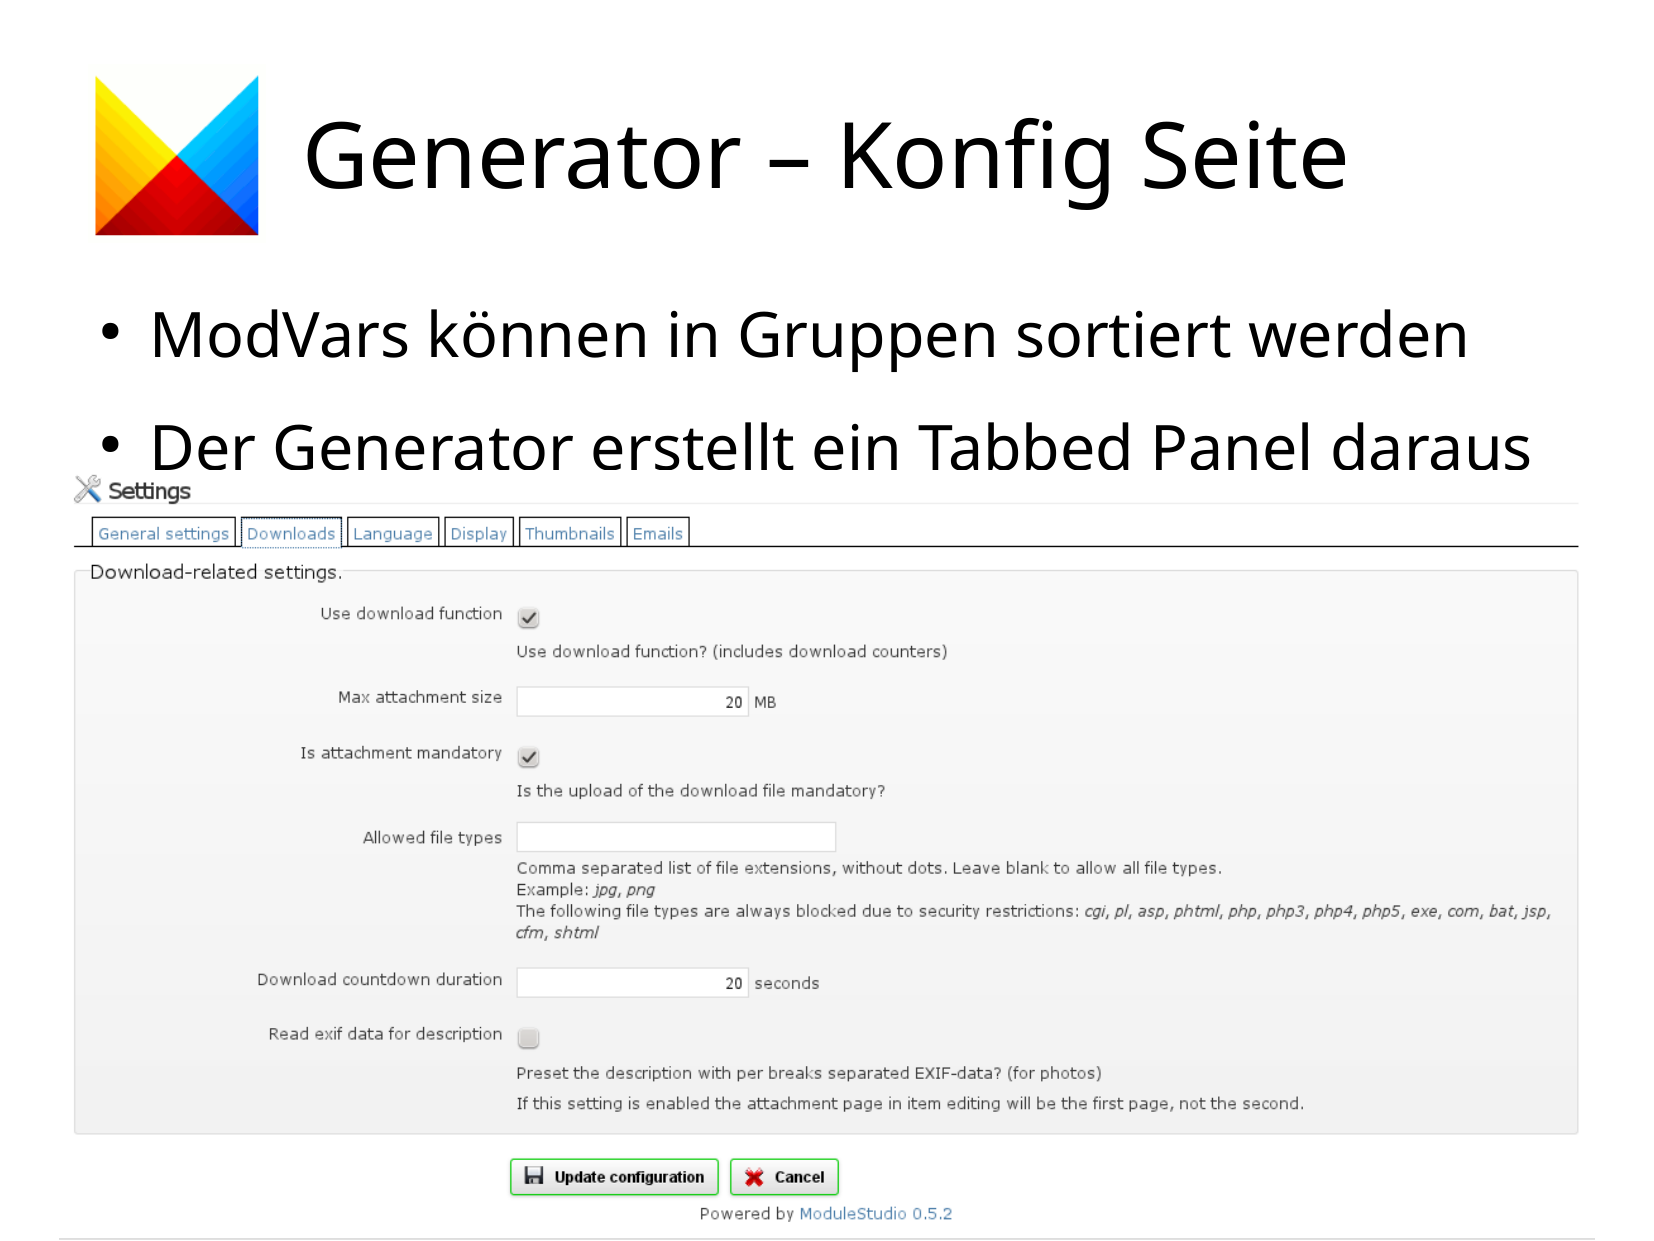

# Generator – Konfig Seite
ModVars können in Gruppen sortiert werden
Der Generator erstellt ein Tabbed Panel daraus